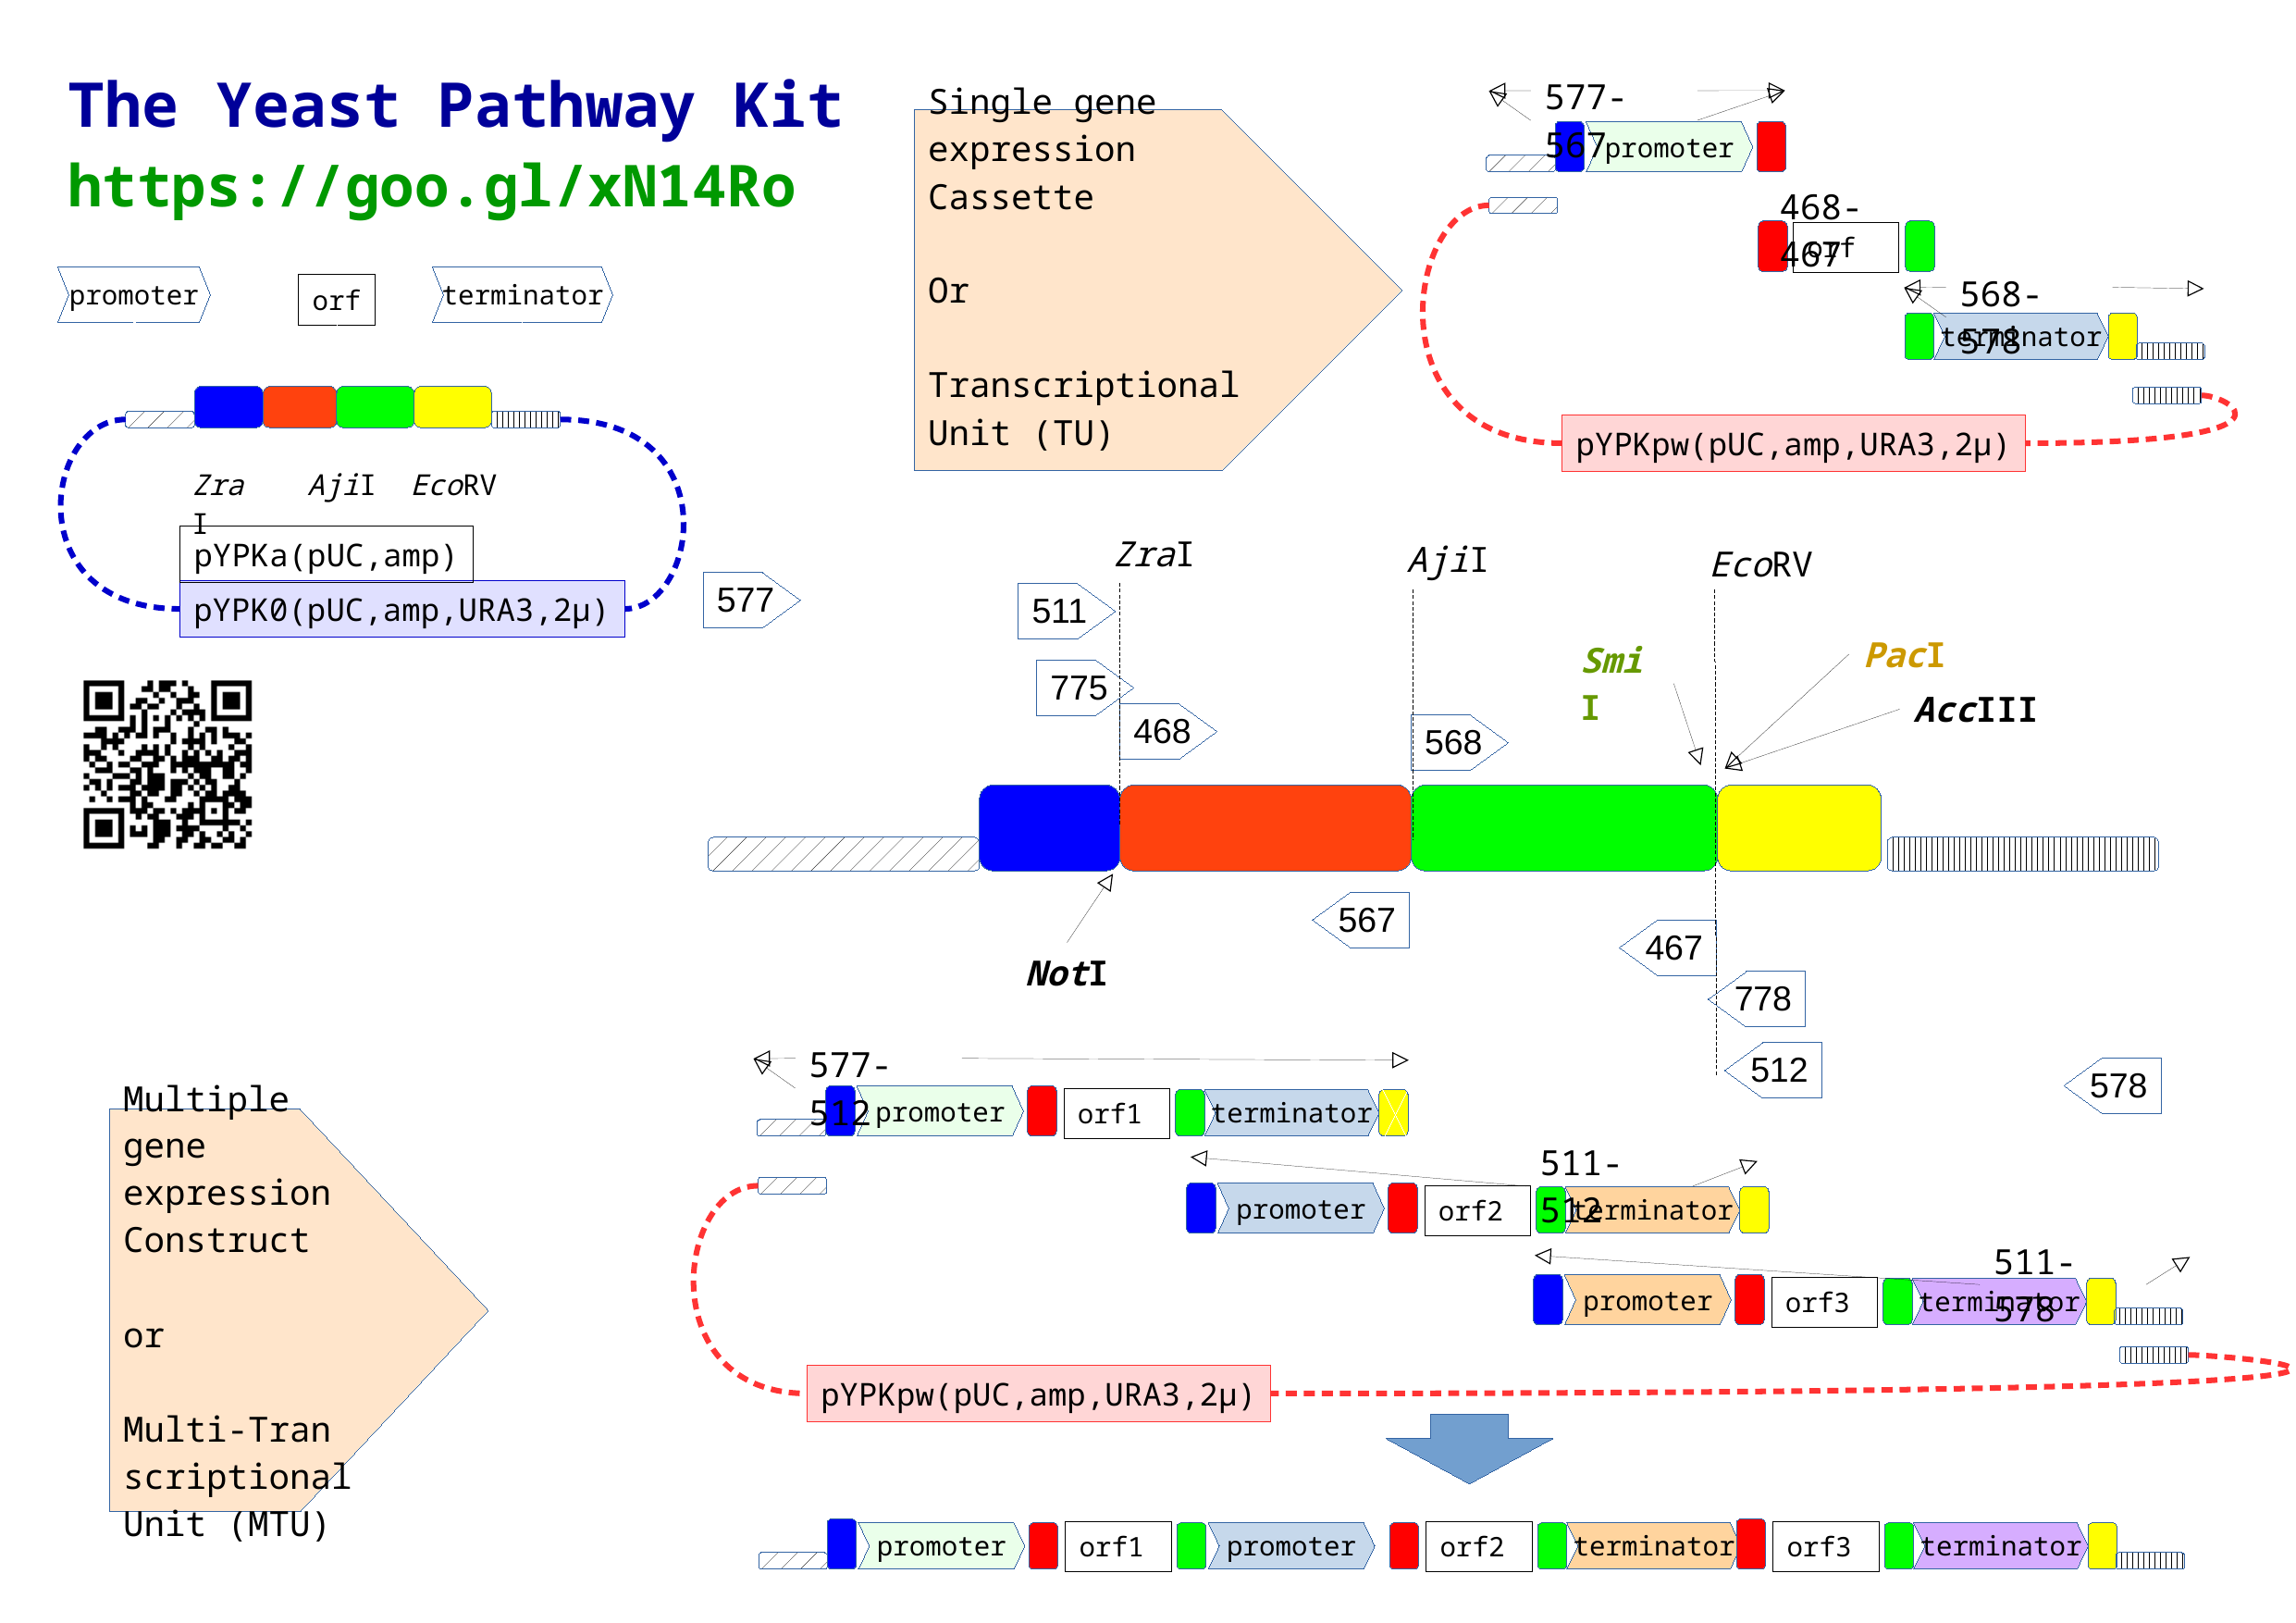

The Yeast Pathway Kit
https://goo.gl/xN14Ro
577-567
Single gene
expression
Cassette
Or
Transcriptional
Unit (TU)
promoter
468-467
orf
568-578
promoter
terminator
orf
terminator
pYPKpw(pUC,amp,URA3,2µ)
ZraI
AjiI
EcoRV
ZraI
pYPKa(pUC,amp)
AjiI
EcoRV
577
pYPK0(pUC,amp,URA3,2µ)
511
PacI
SmiI
775
AccIII
468
568
567
467
NotI
778
577-512
512
578
promoter
orf1
terminator
Multiple
gene
expression
Construct
or
Multi-Tran
scriptional
Unit (MTU)
511-512
promoter
orf2
terminator
511-578
promoter
orf3
terminator
pYPKpw(pUC,amp,URA3,2µ)
orf1
orf2
orf3
terminator
promoter
promoter
terminator